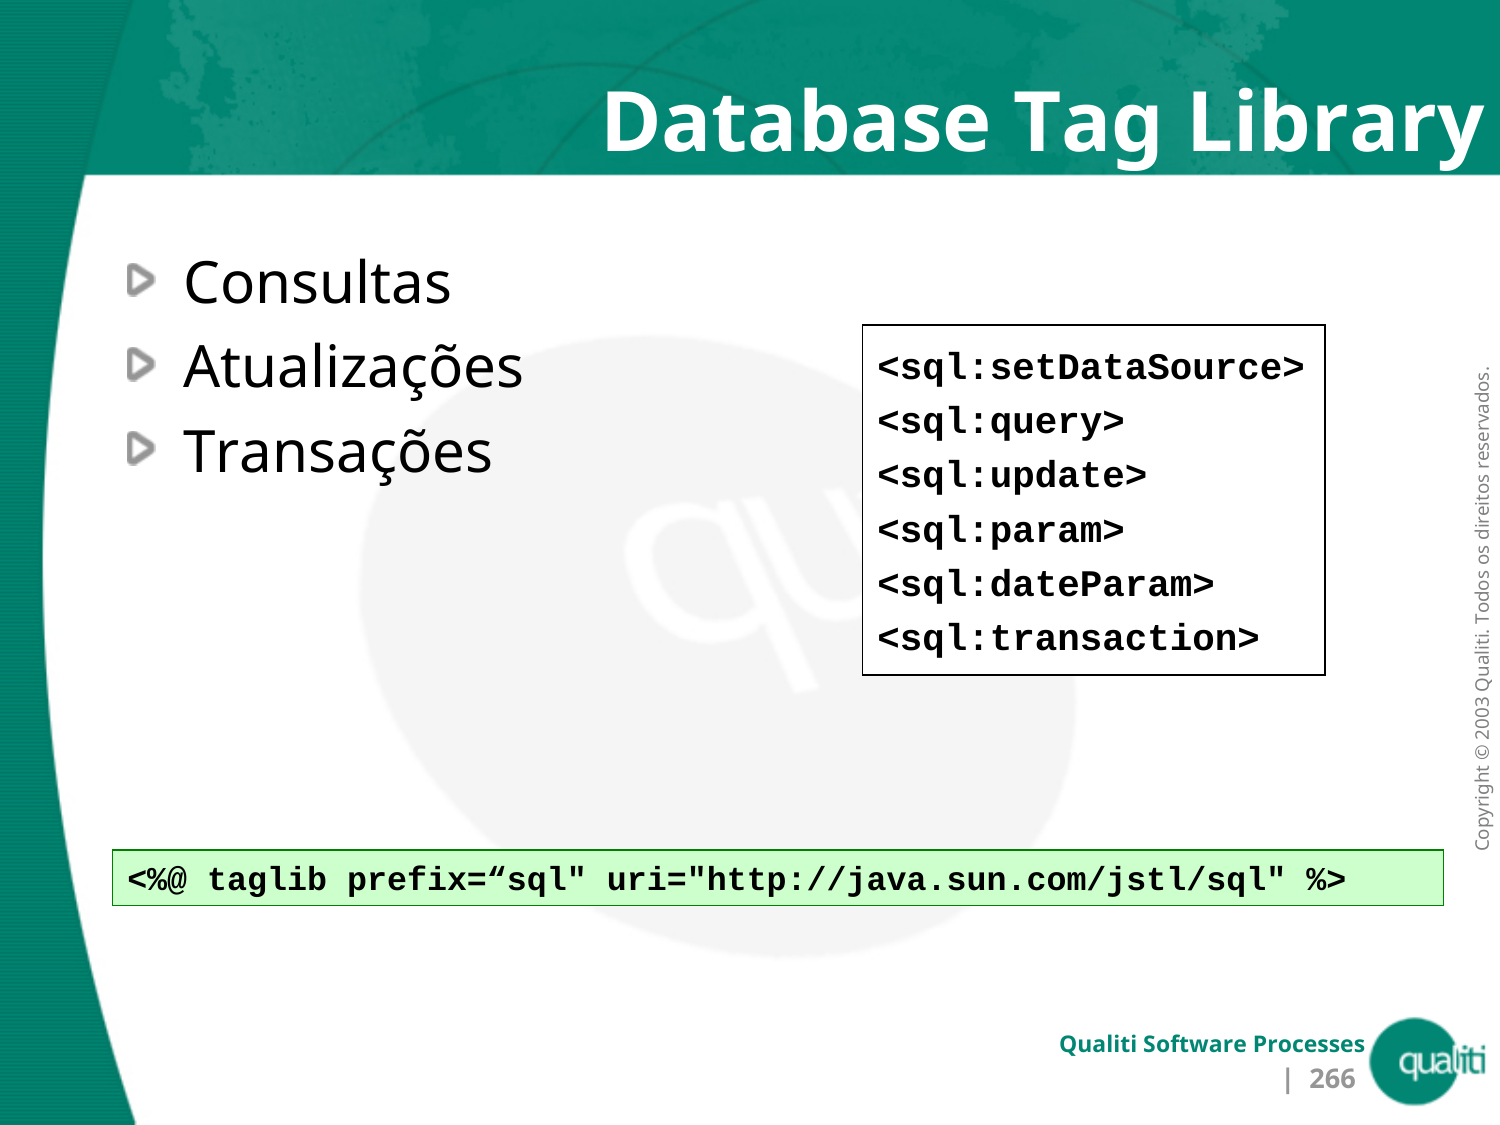

# Database Tag Library
Consultas
Atualizações
Transações
<sql:setDataSource>
<sql:query>
<sql:update>
<sql:param>
<sql:dateParam>
<sql:transaction>
<%@ taglib prefix=“sql" uri="http://java.sun.com/jstl/sql" %>